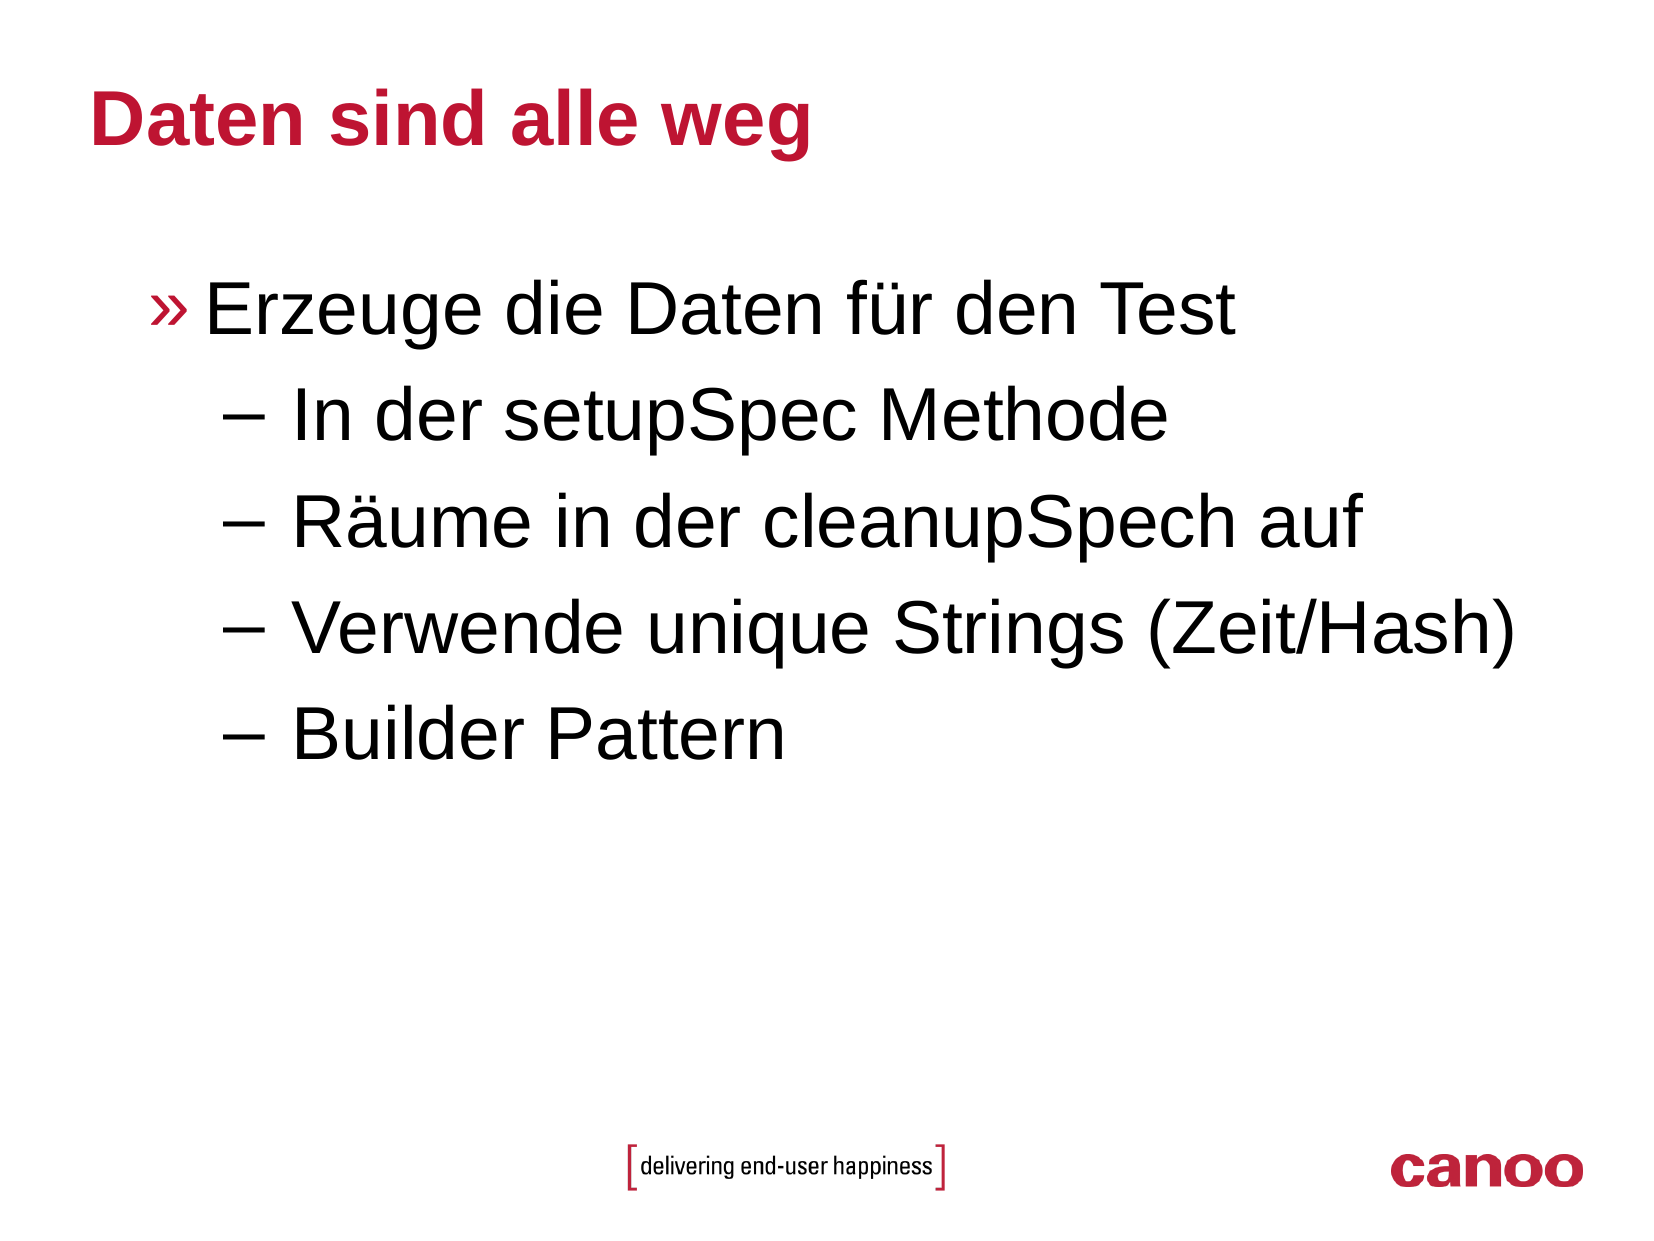

# Daten sind alle weg
Erzeuge die Daten für den Test
 In der setupSpec Methode
 Räume in der cleanupSpech auf
 Verwende unique Strings (Zeit/Hash)
 Builder Pattern